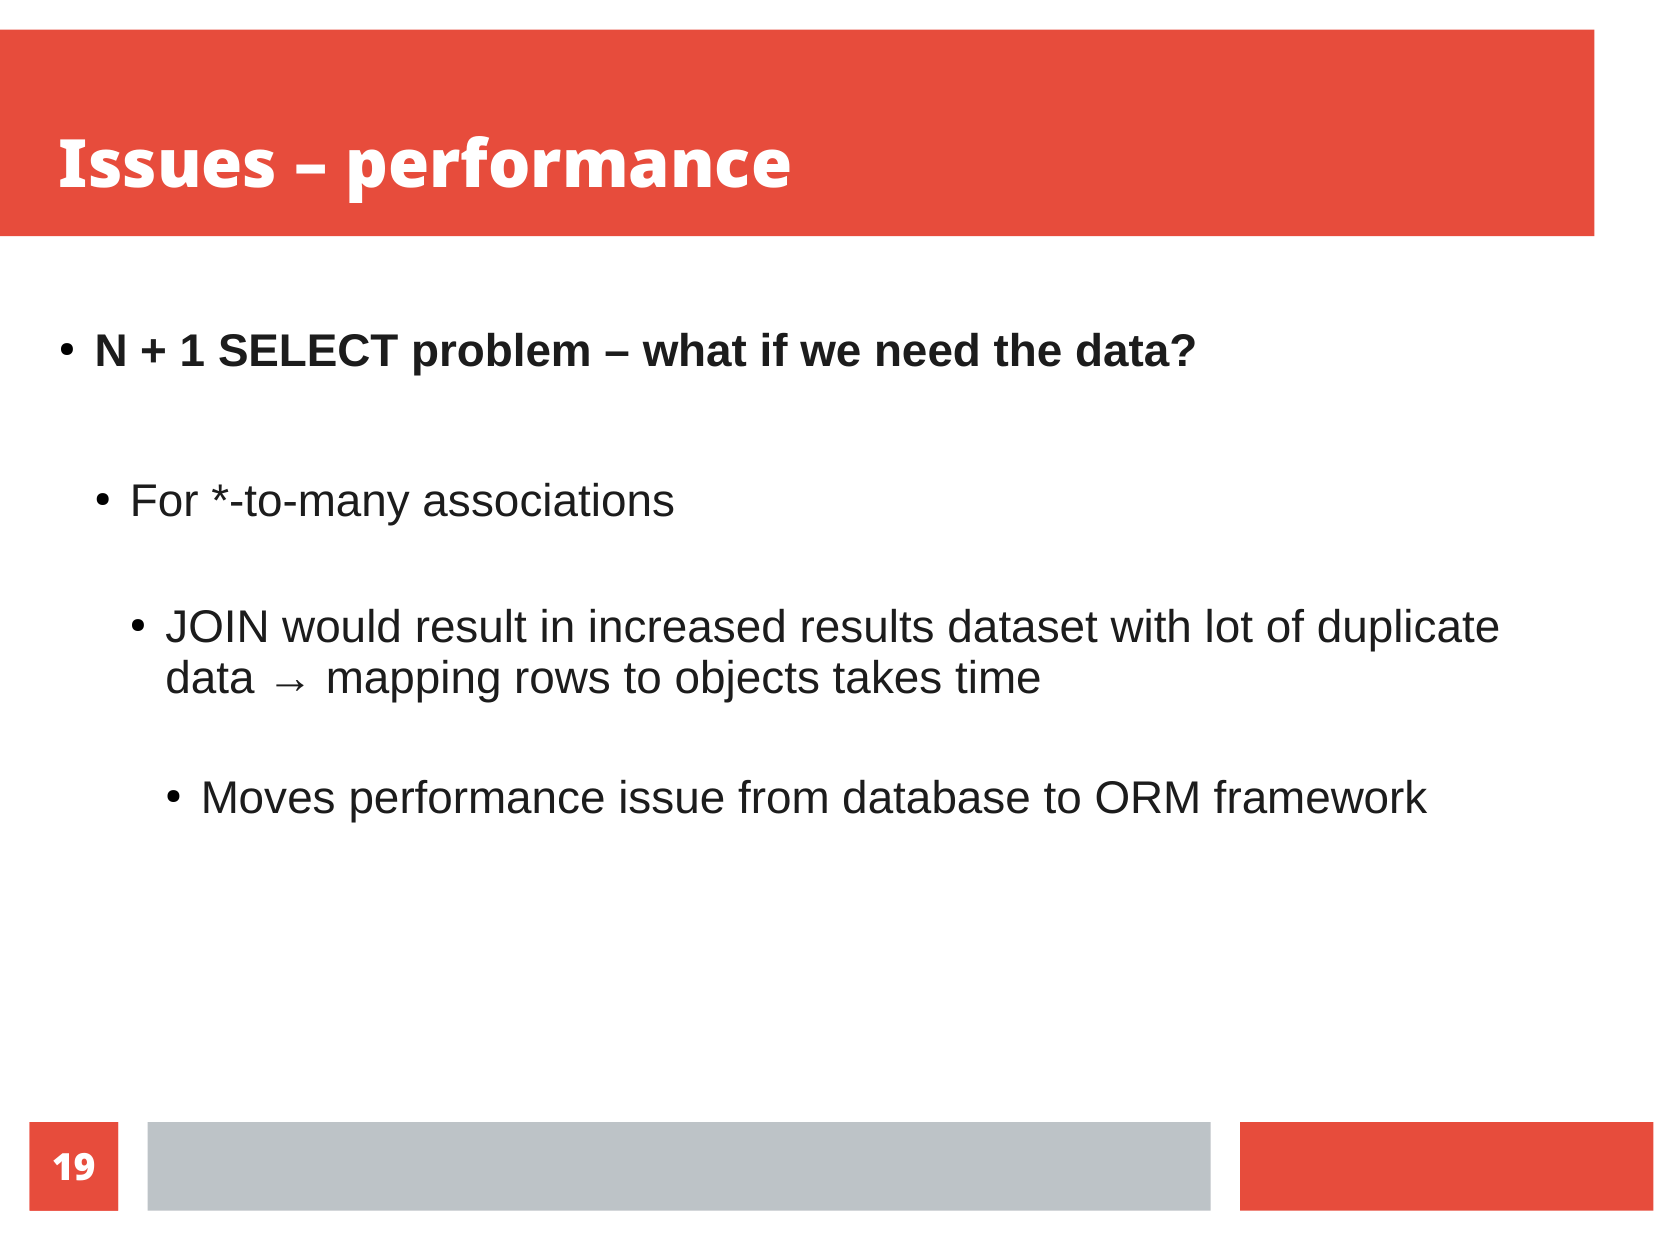

# Issues – performance
N + 1 SELECT problem – what if we need the data?
For *-to-many associations
JOIN would result in increased results dataset with lot of duplicate data → mapping rows to objects takes time
Moves performance issue from database to ORM framework
19